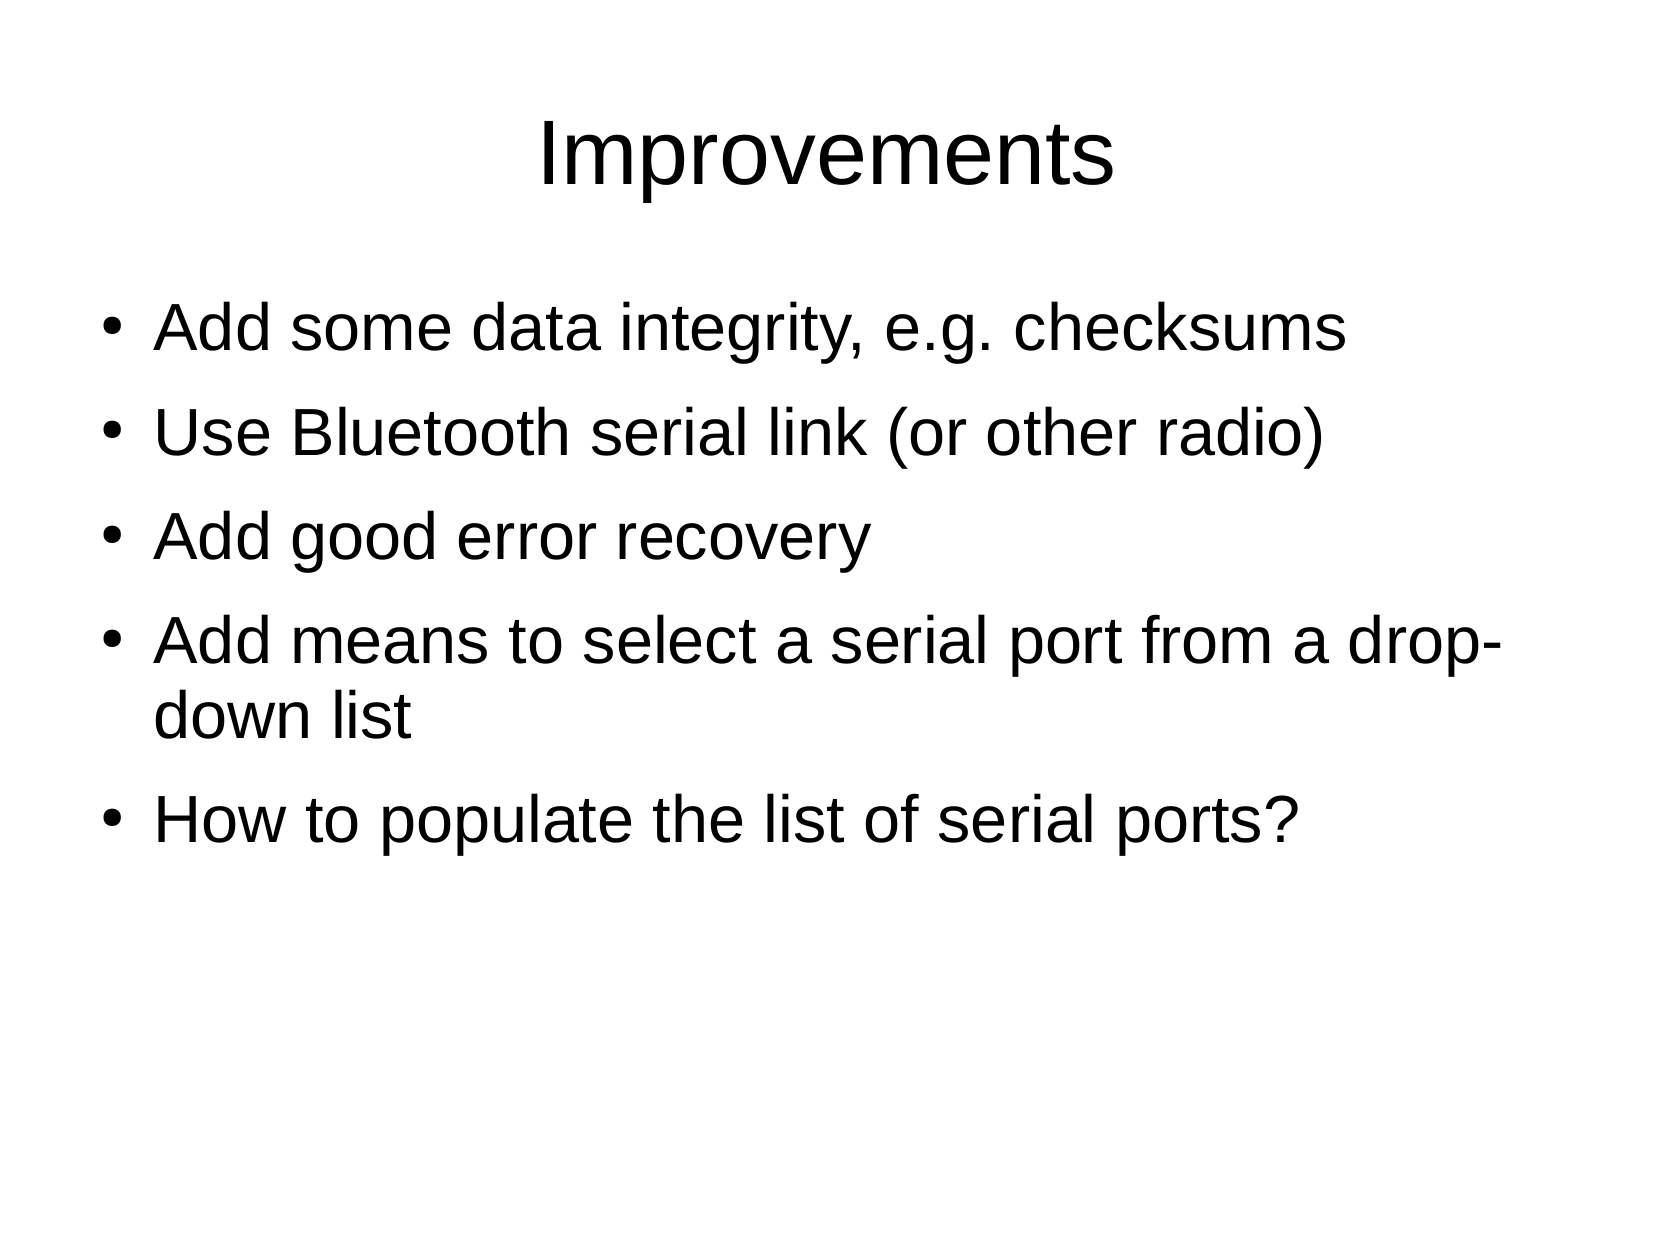

# Improvements
Add some data integrity, e.g. checksums
Use Bluetooth serial link (or other radio)
Add good error recovery
Add means to select a serial port from a drop-down list
How to populate the list of serial ports?